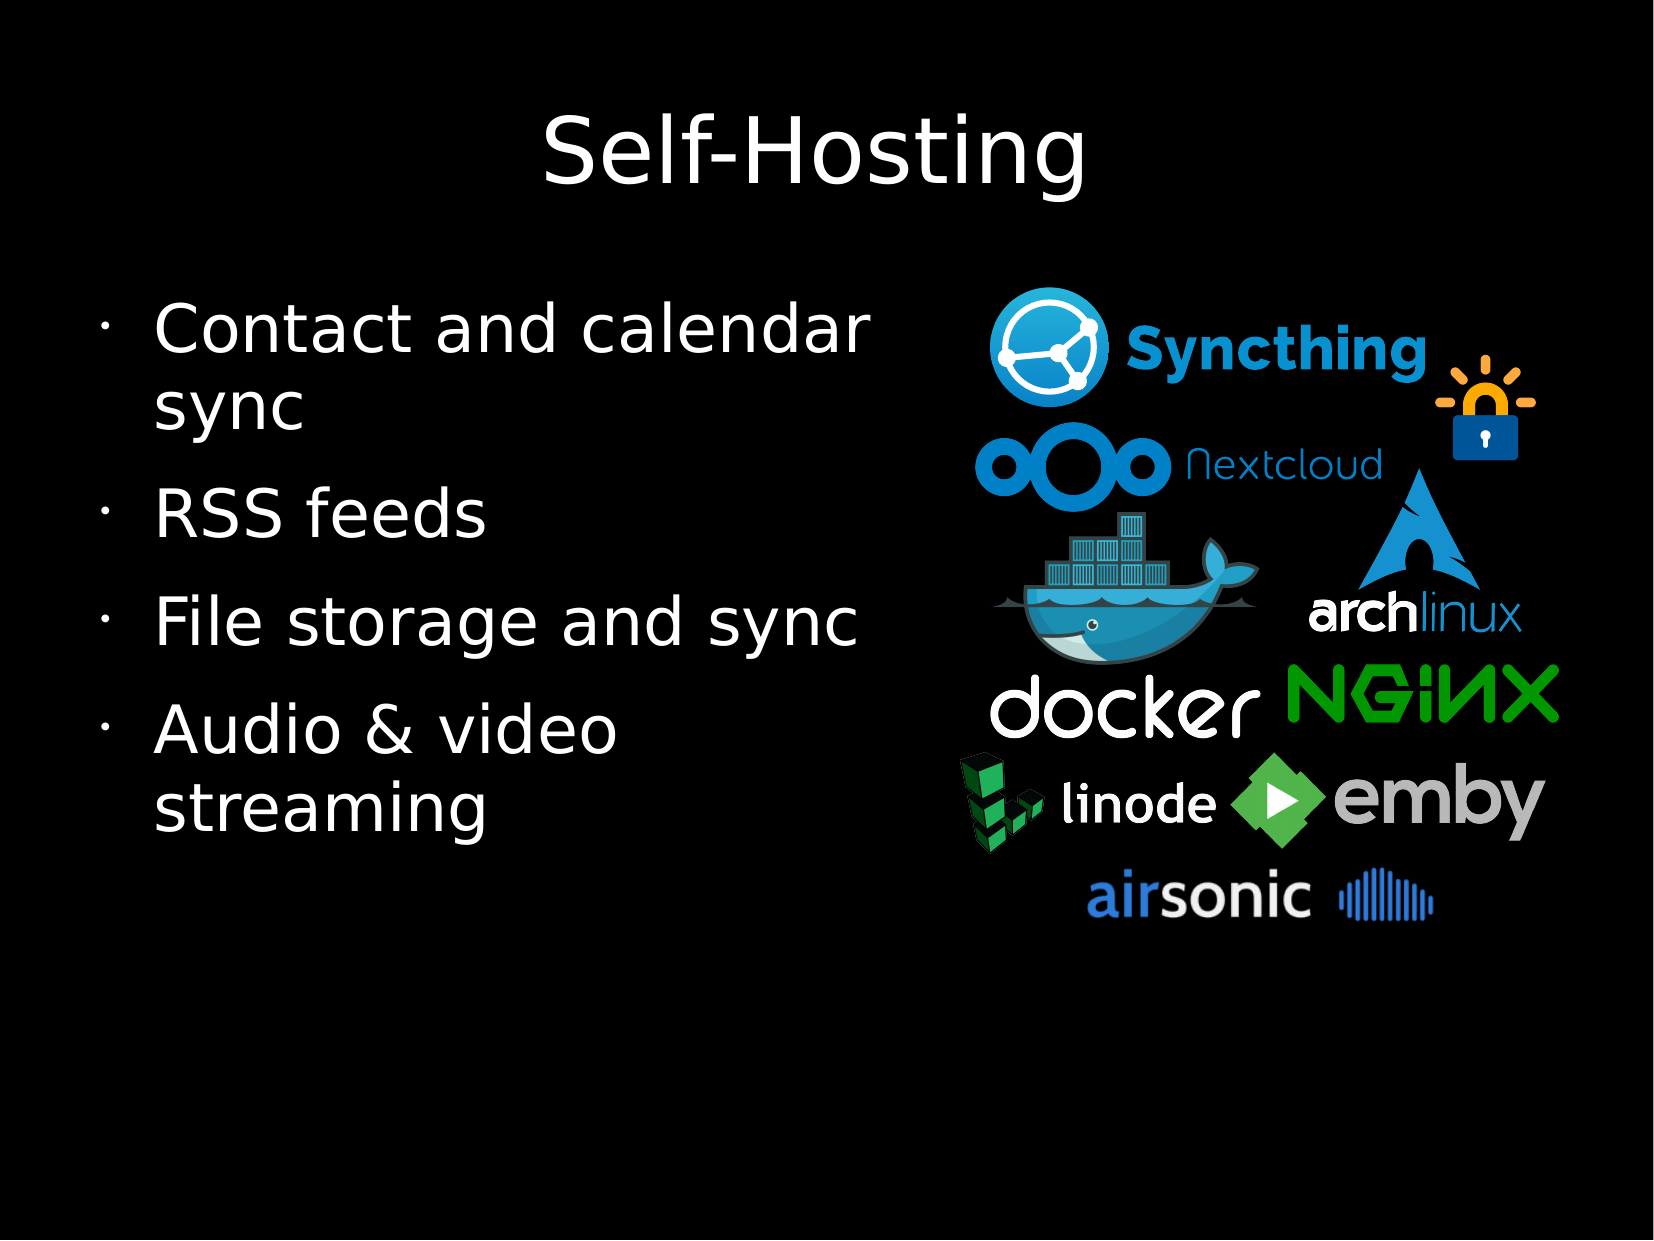

# Self-Hosting
Contact and calendar sync
RSS feeds
File storage and sync
Audio & video streaming